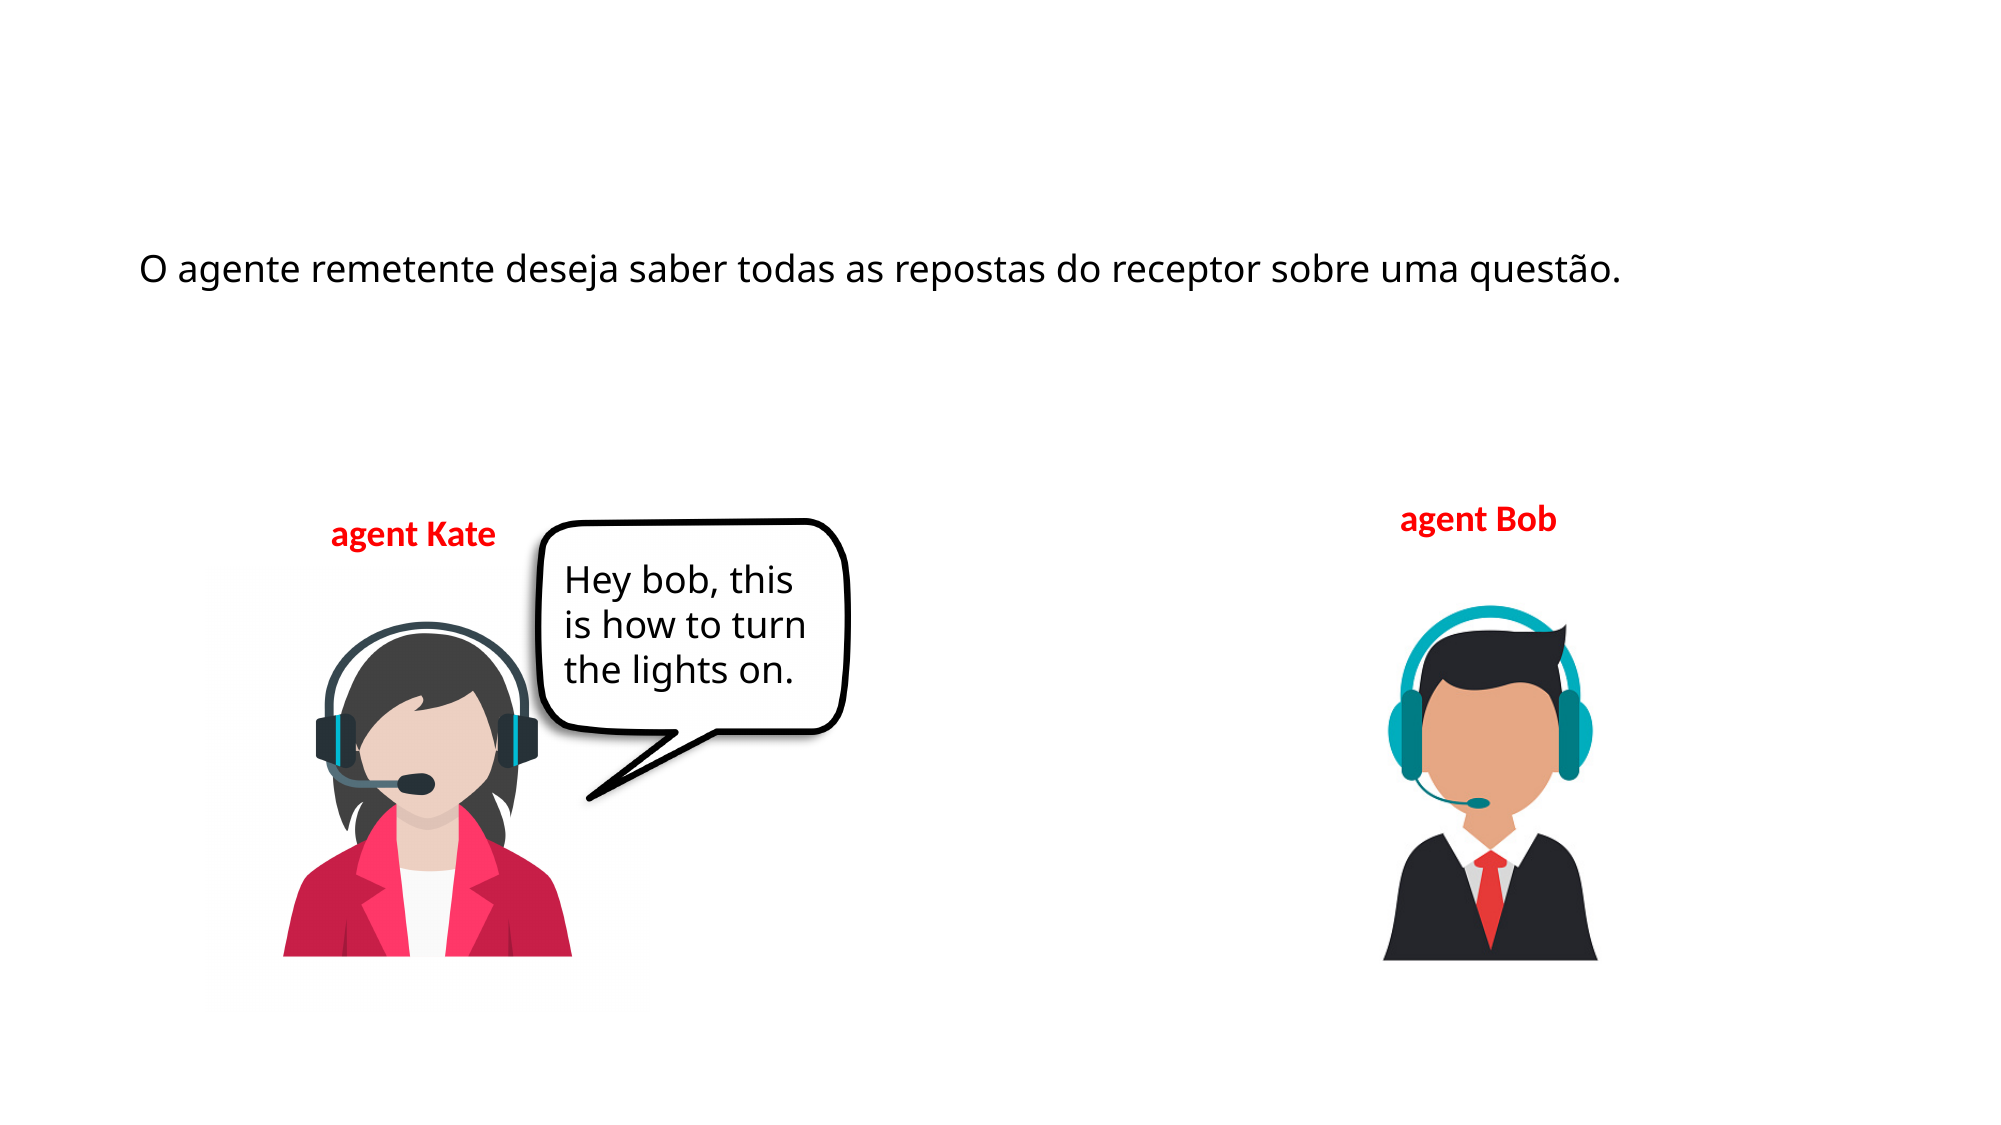

Illocutionary Forces: askHow
O agente remetente deseja saber todas as repostas do receptor sobre uma questão.
agent Bob
agent Kate
Hey bob, this is how to turn the lights on.